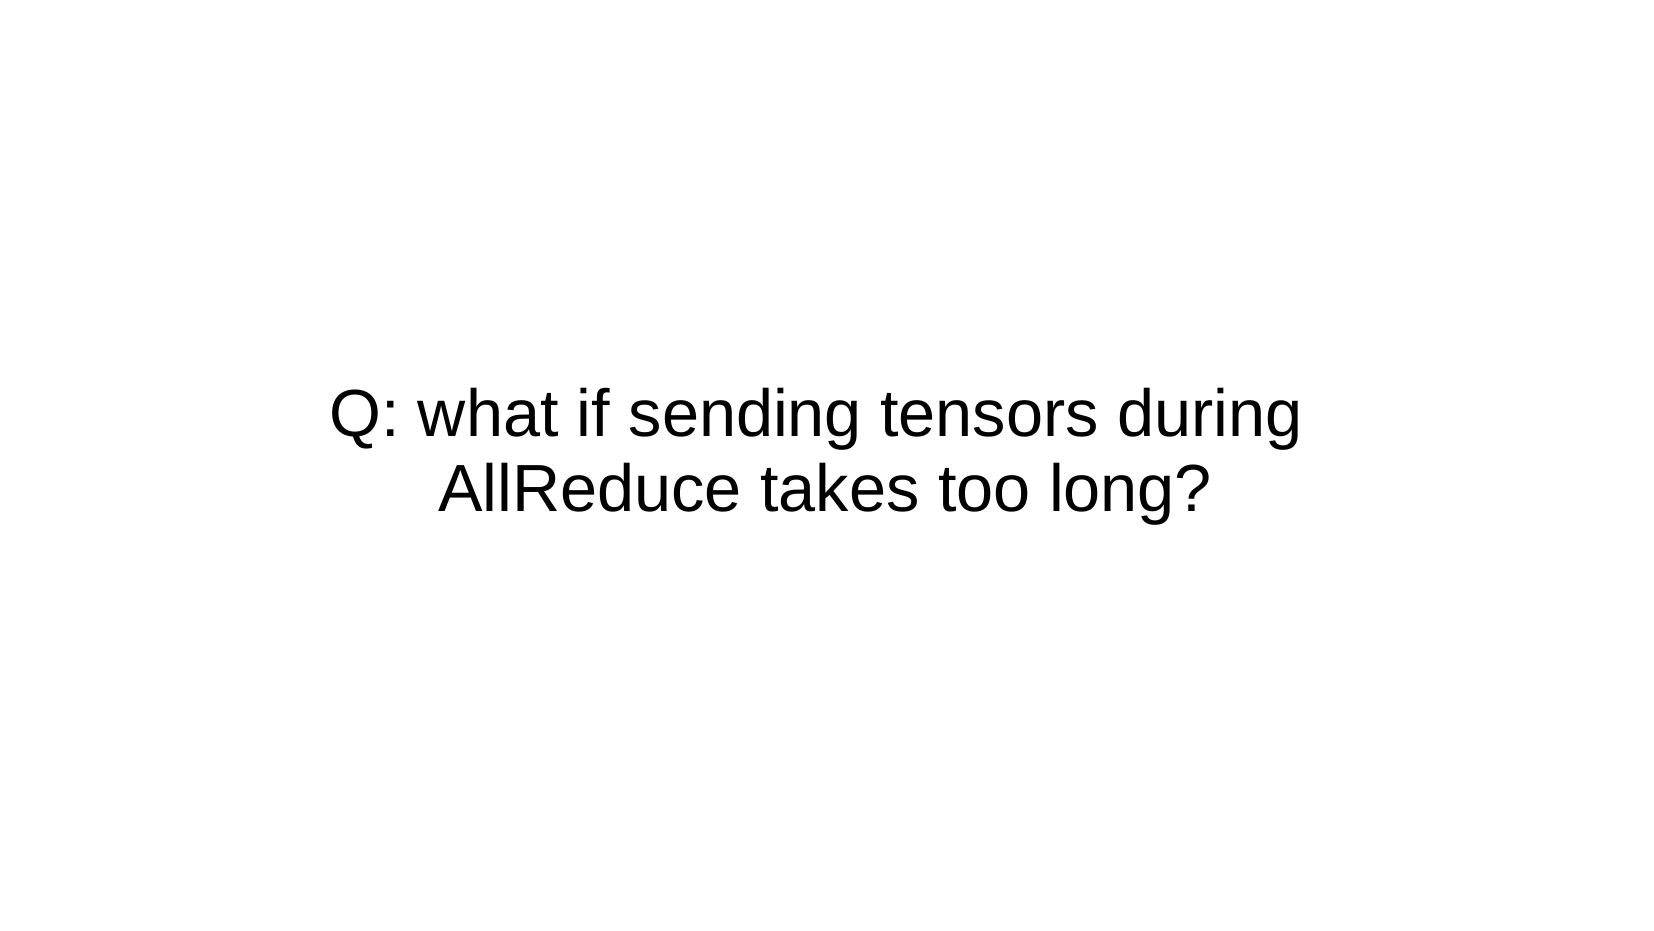

Q: what if sending tensors during
AllReduce takes too long?